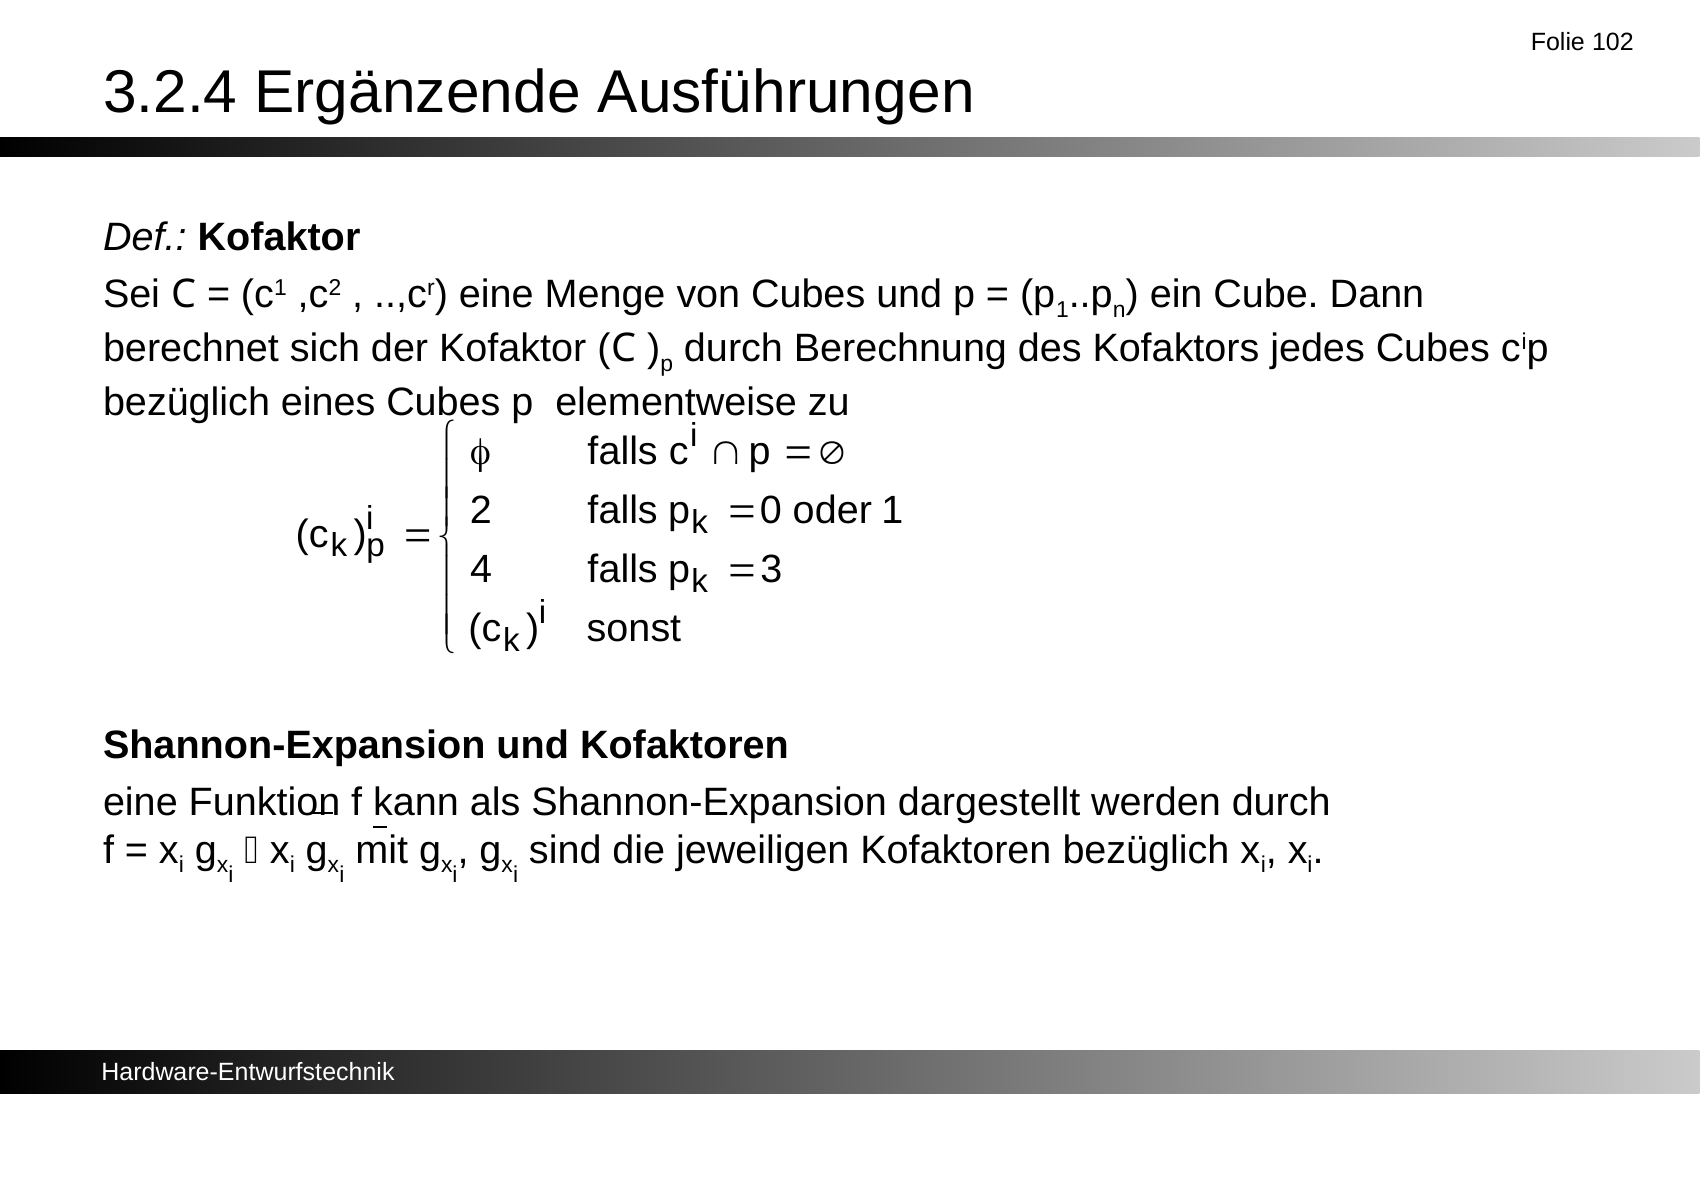

# 3.2.4 Ergänzende Ausführungen
Def.: Kofaktor
Sei C = (c1 ,c2 , ..,cr) eine Menge von Cubes und p = (p1..pn) ein Cube. Dann berechnet sich der Kofaktor (C )p durch Berechnung des Kofaktors jedes Cubes cip bezüglich eines Cubes p elementweise zu
Shannon-Expansion und Kofaktoren
eine Funktion f kann als Shannon-Expansion dargestellt werden durch
f = xi gxi  xi gxi mit gxi, gxi sind die jeweiligen Kofaktoren bezüglich xi, xi.